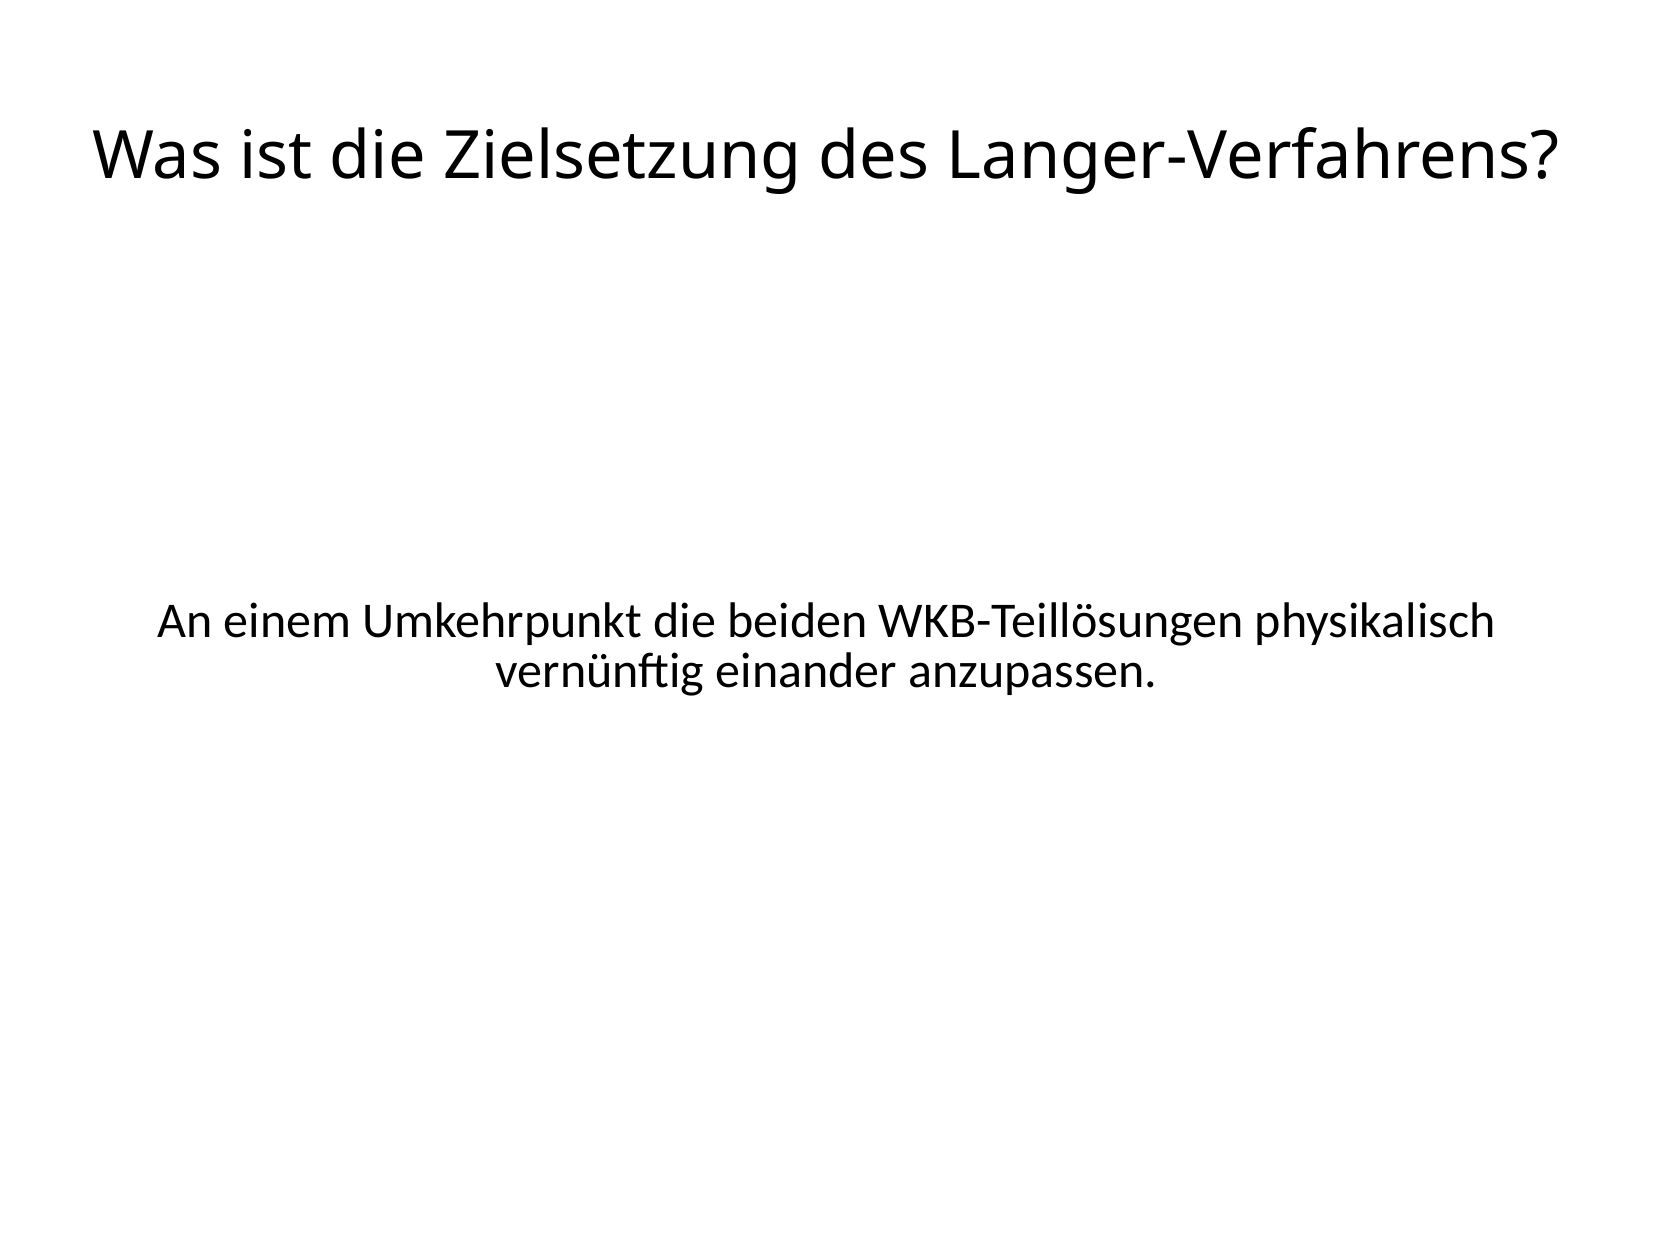

# Was ist die Zielsetzung des Langer-Verfahrens?
An einem Umkehrpunkt die beiden WKB-Teillösungen physikalisch vernünftig einander anzupassen.